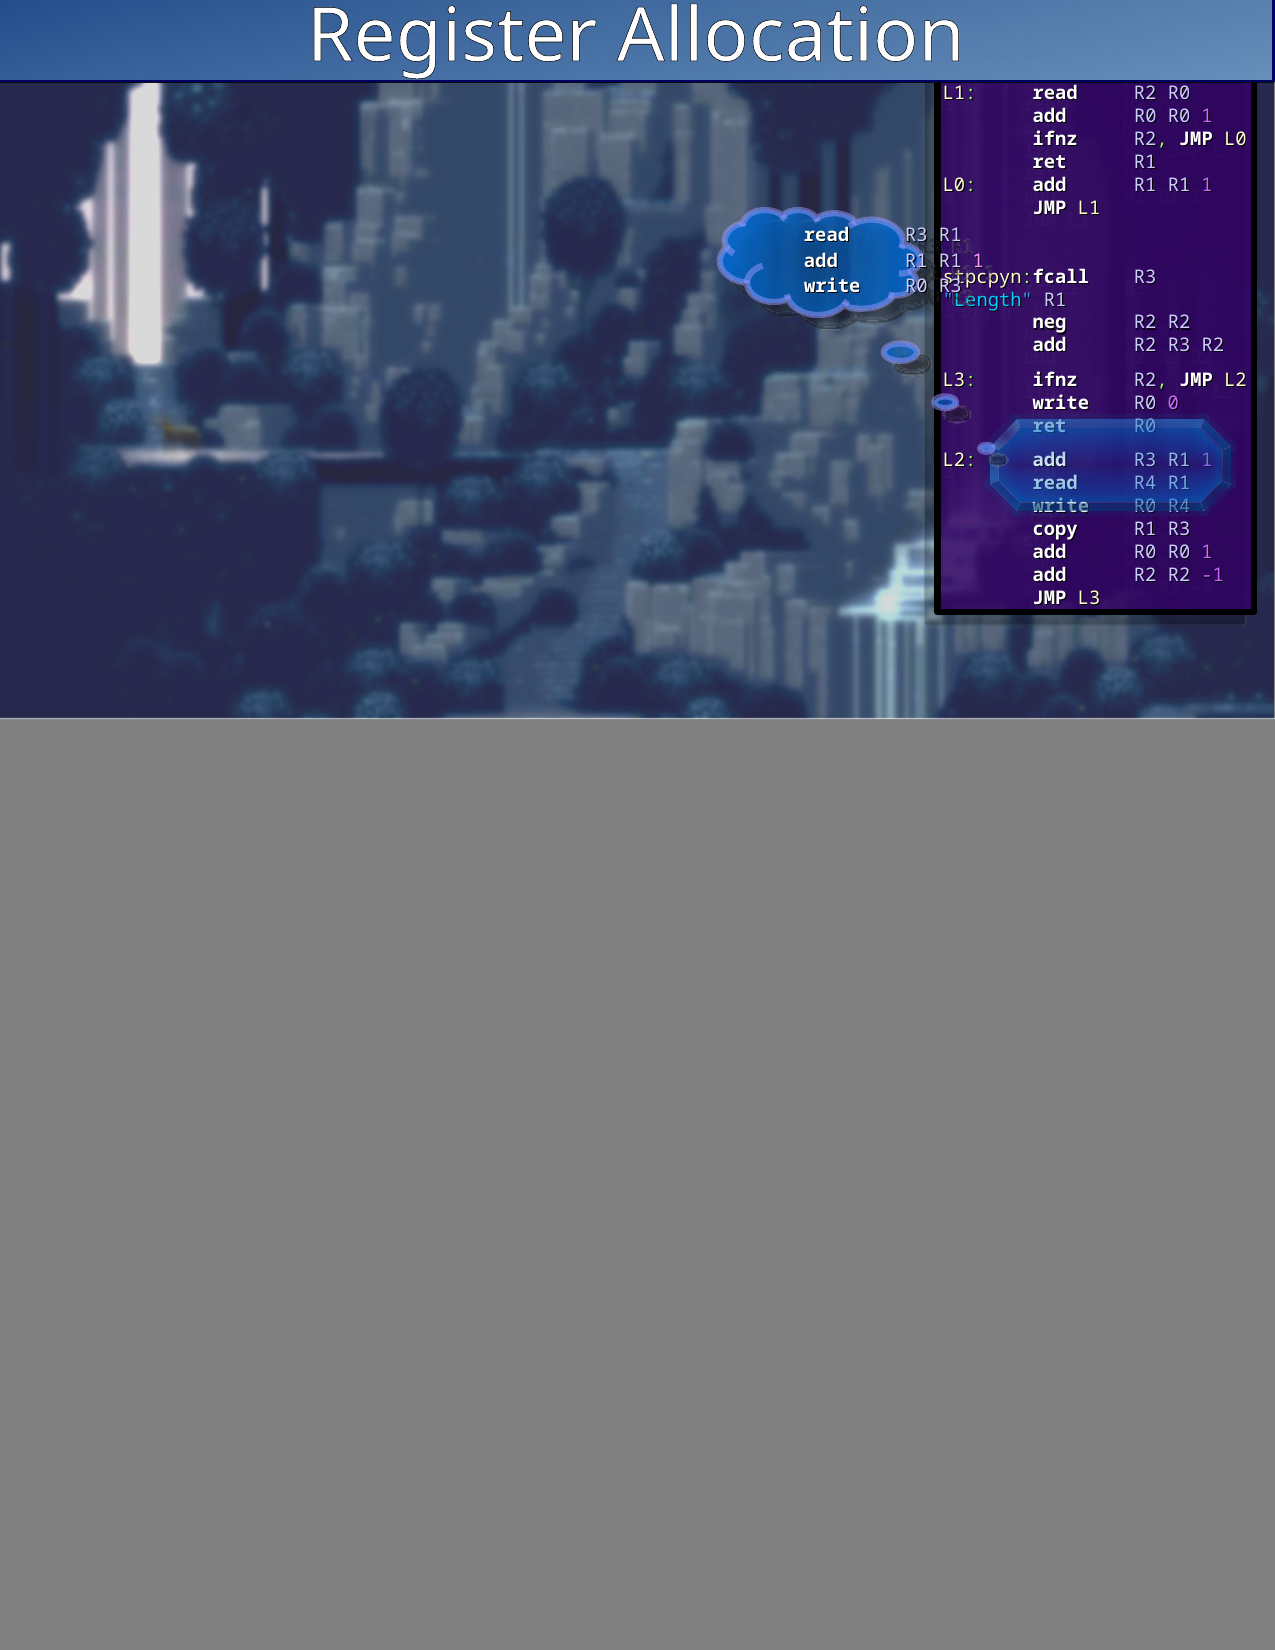

# Register Allocation
Length: init R1 "" 0
L1: read R2 R0
 add R0 R0 1
 ifnz R2, JMP L0
 ret R1
L0: add R1 R1 1
 JMP L1
stpcpyn:fcall R3 "Length" R1
 neg R2 R2
 add R2 R3 R2
L3: ifnz R2, JMP L2
 write R0 0
 ret R0
L2: add R3 R1 1
 read R4 R1
 write R0 R4
 copy R1 R3
 add R0 R0 1
 add R2 R2 -1
 JMP L3
 read R3 R1
 add R1 R1 1
 write R0 R3